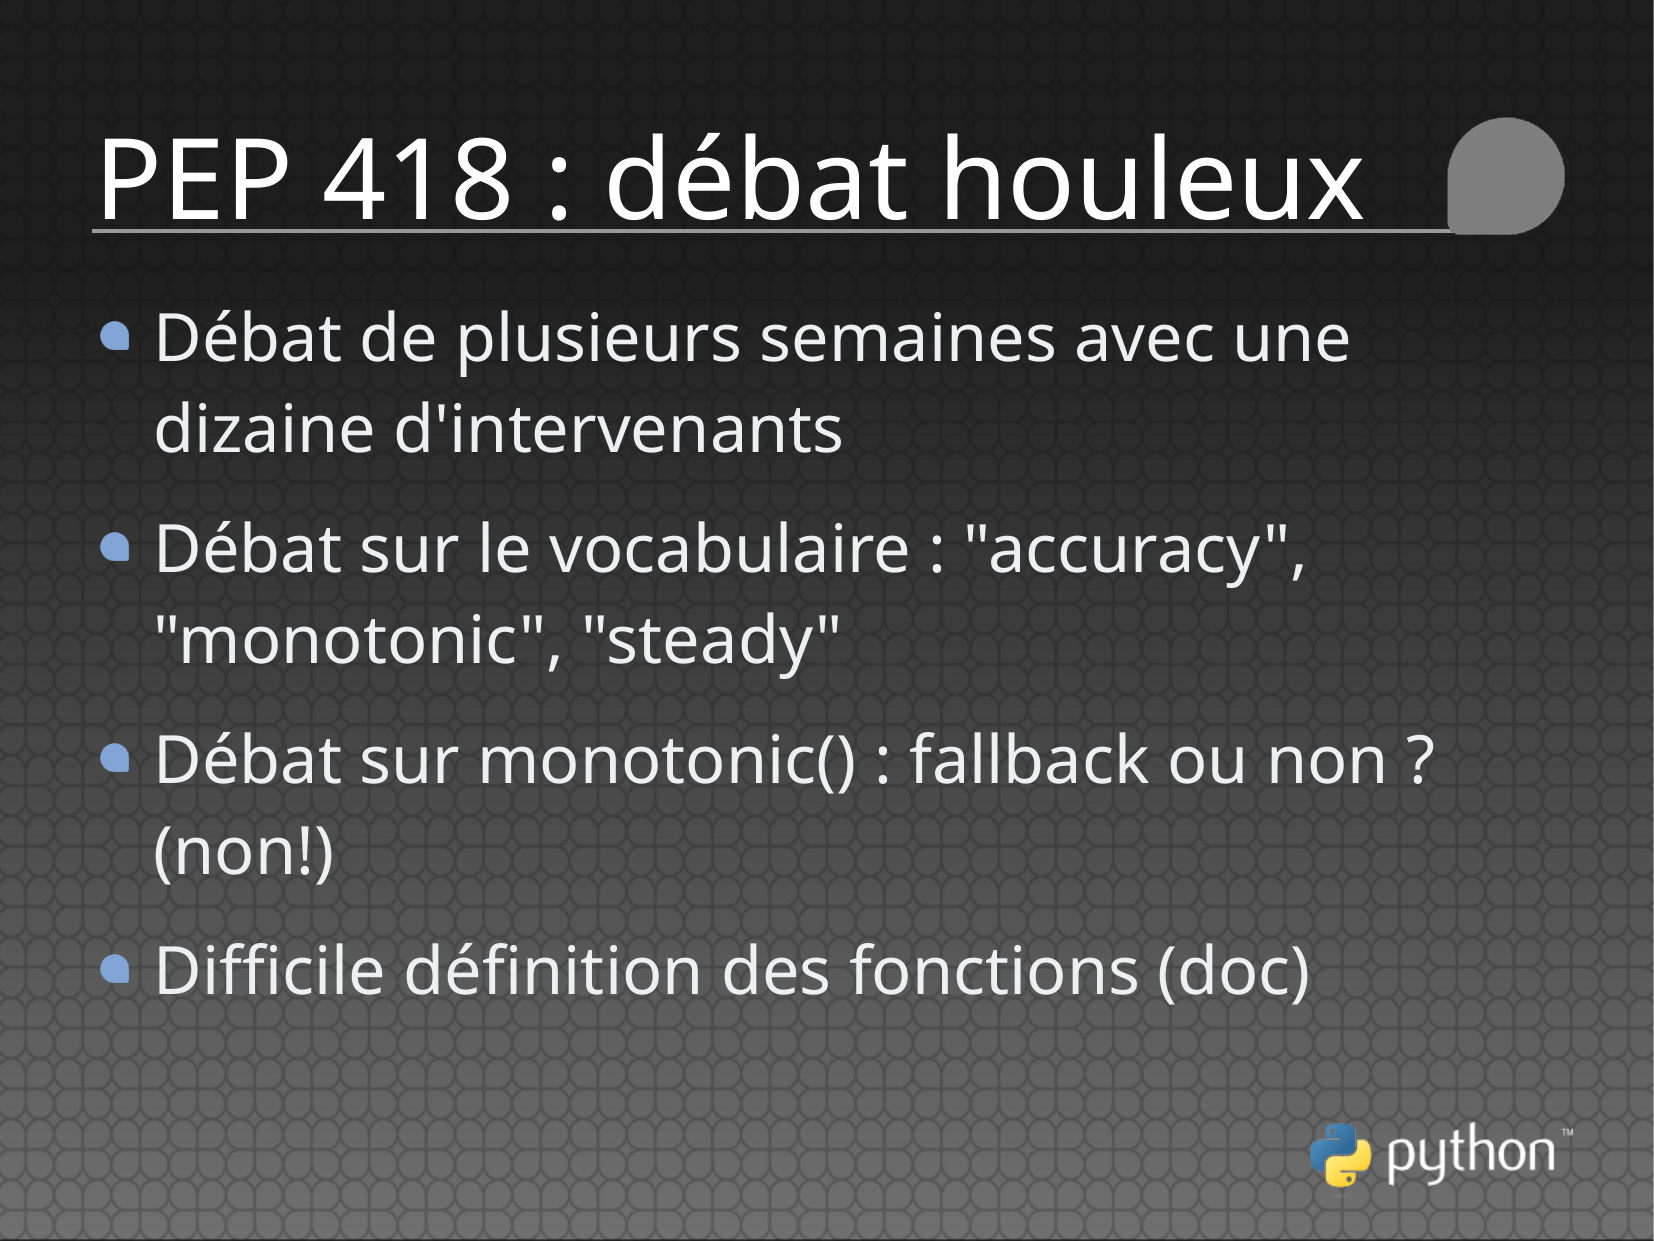

PEP 418 : débat houleux
# Débat de plusieurs semaines avec une dizaine d'intervenants
Débat sur le vocabulaire : "accuracy", "monotonic", "steady"
Débat sur monotonic() : fallback ou non ? (non!)
Difficile définition des fonctions (doc)